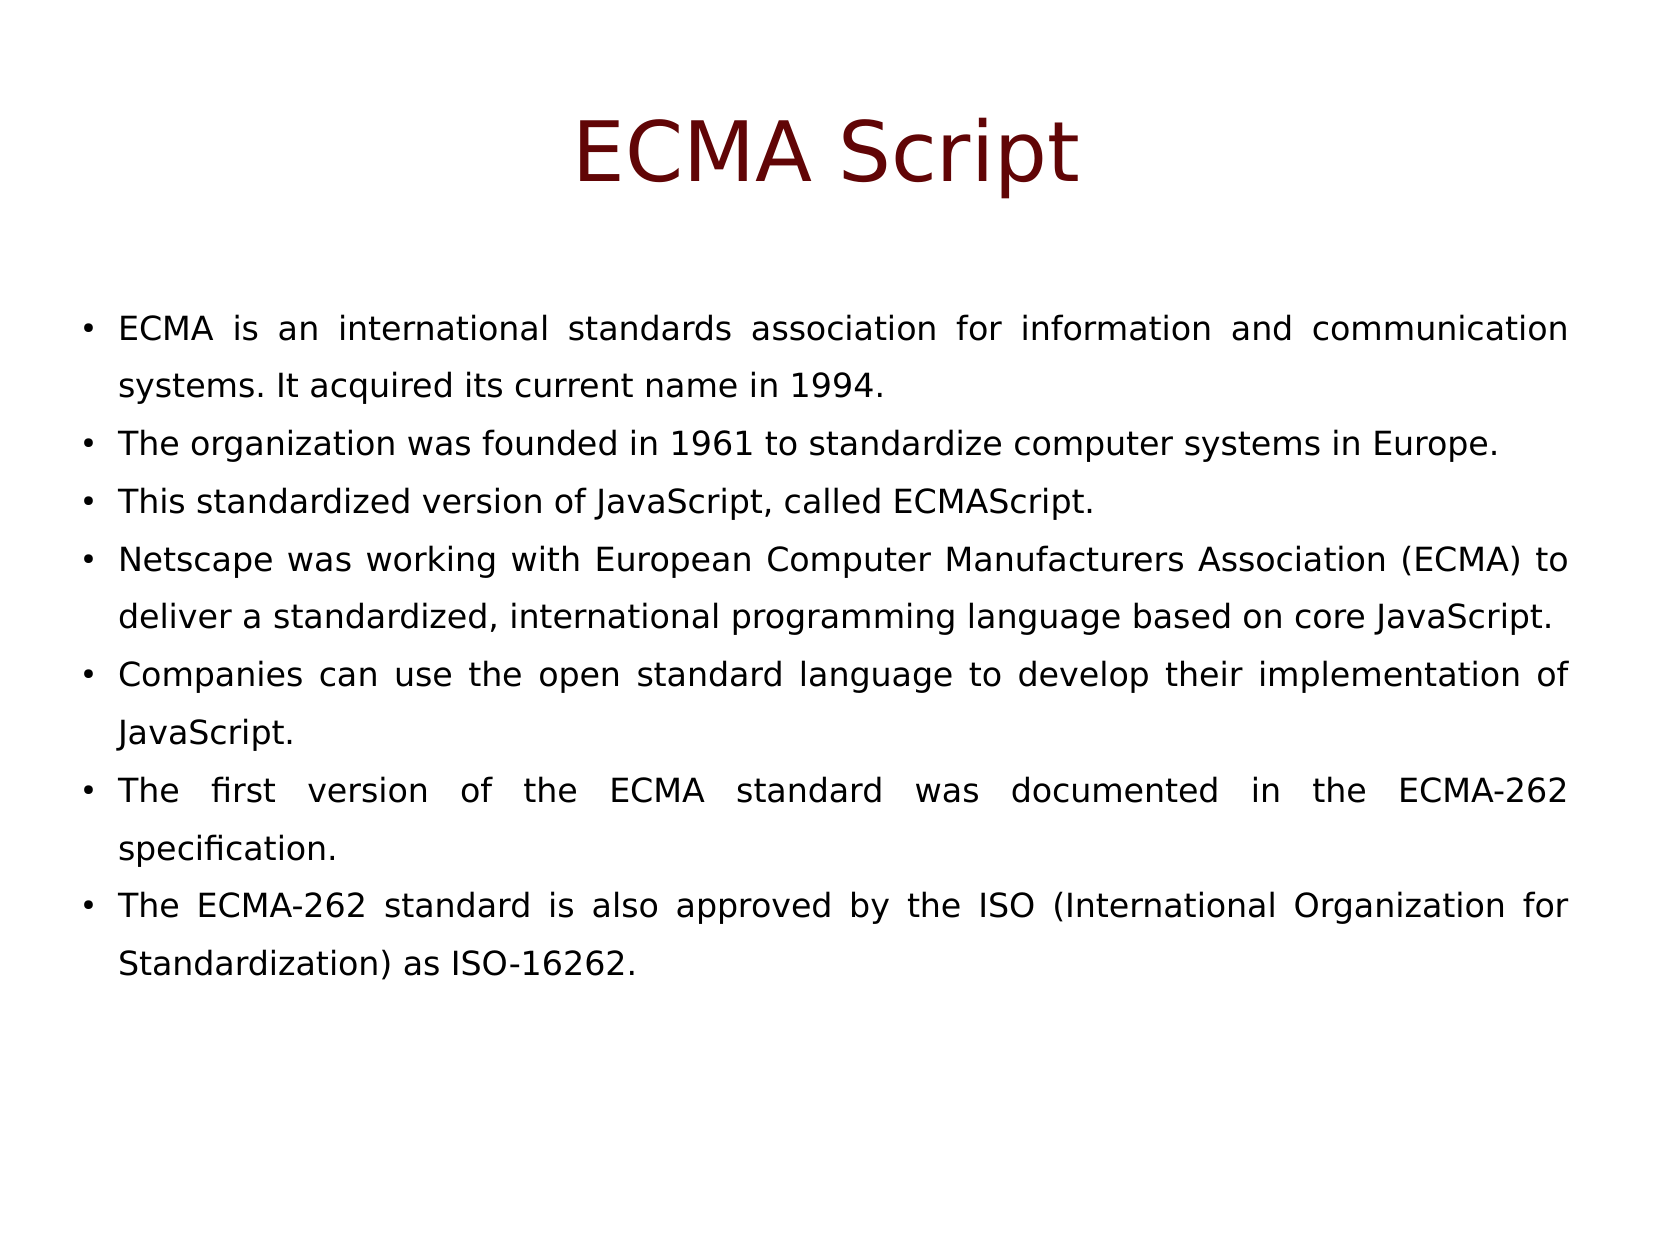

# ECMA Script
ECMA is an international standards association for information and communication systems. It acquired its current name in 1994.
The organization was founded in 1961 to standardize computer systems in Europe.
This standardized version of JavaScript, called ECMAScript.
Netscape was working with European Computer Manufacturers Association (ECMA) to deliver a standardized, international programming language based on core JavaScript.
Companies can use the open standard language to develop their implementation of JavaScript.
The first version of the ECMA standard was documented in the ECMA-262 specification.
The ECMA-262 standard is also approved by the ISO (International Organization for Standardization) as ISO-16262.